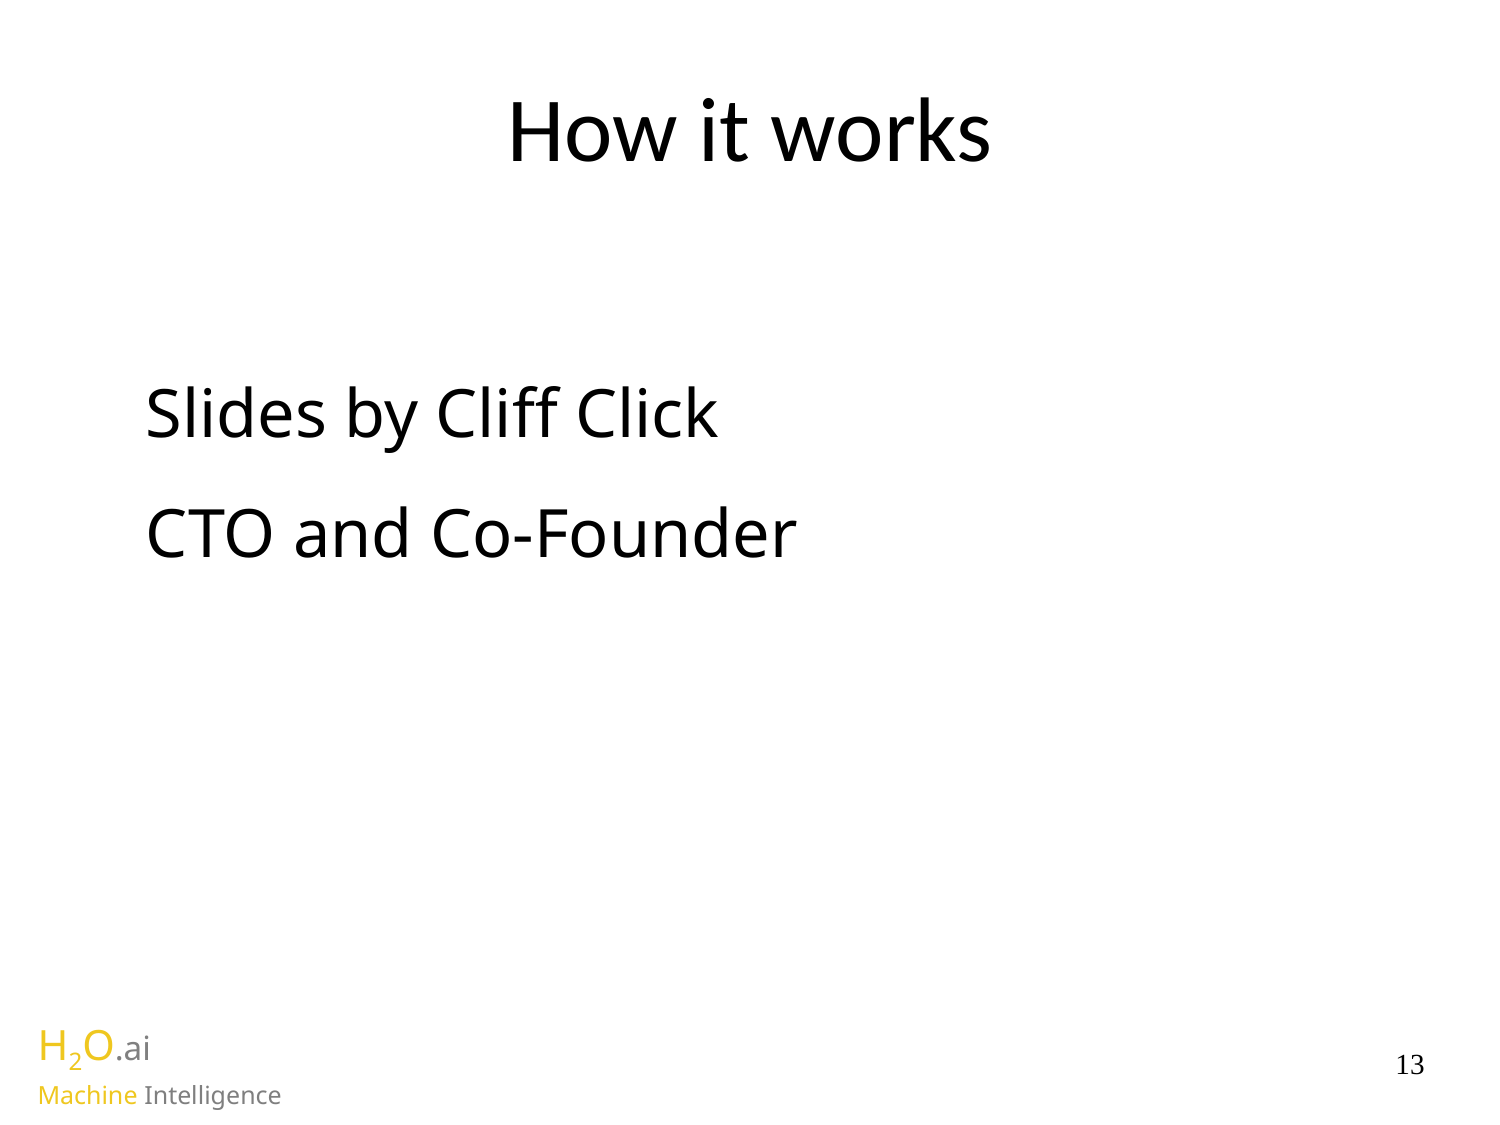

# How it works
Slides by Cliff Click
CTO and Co-Founder
13